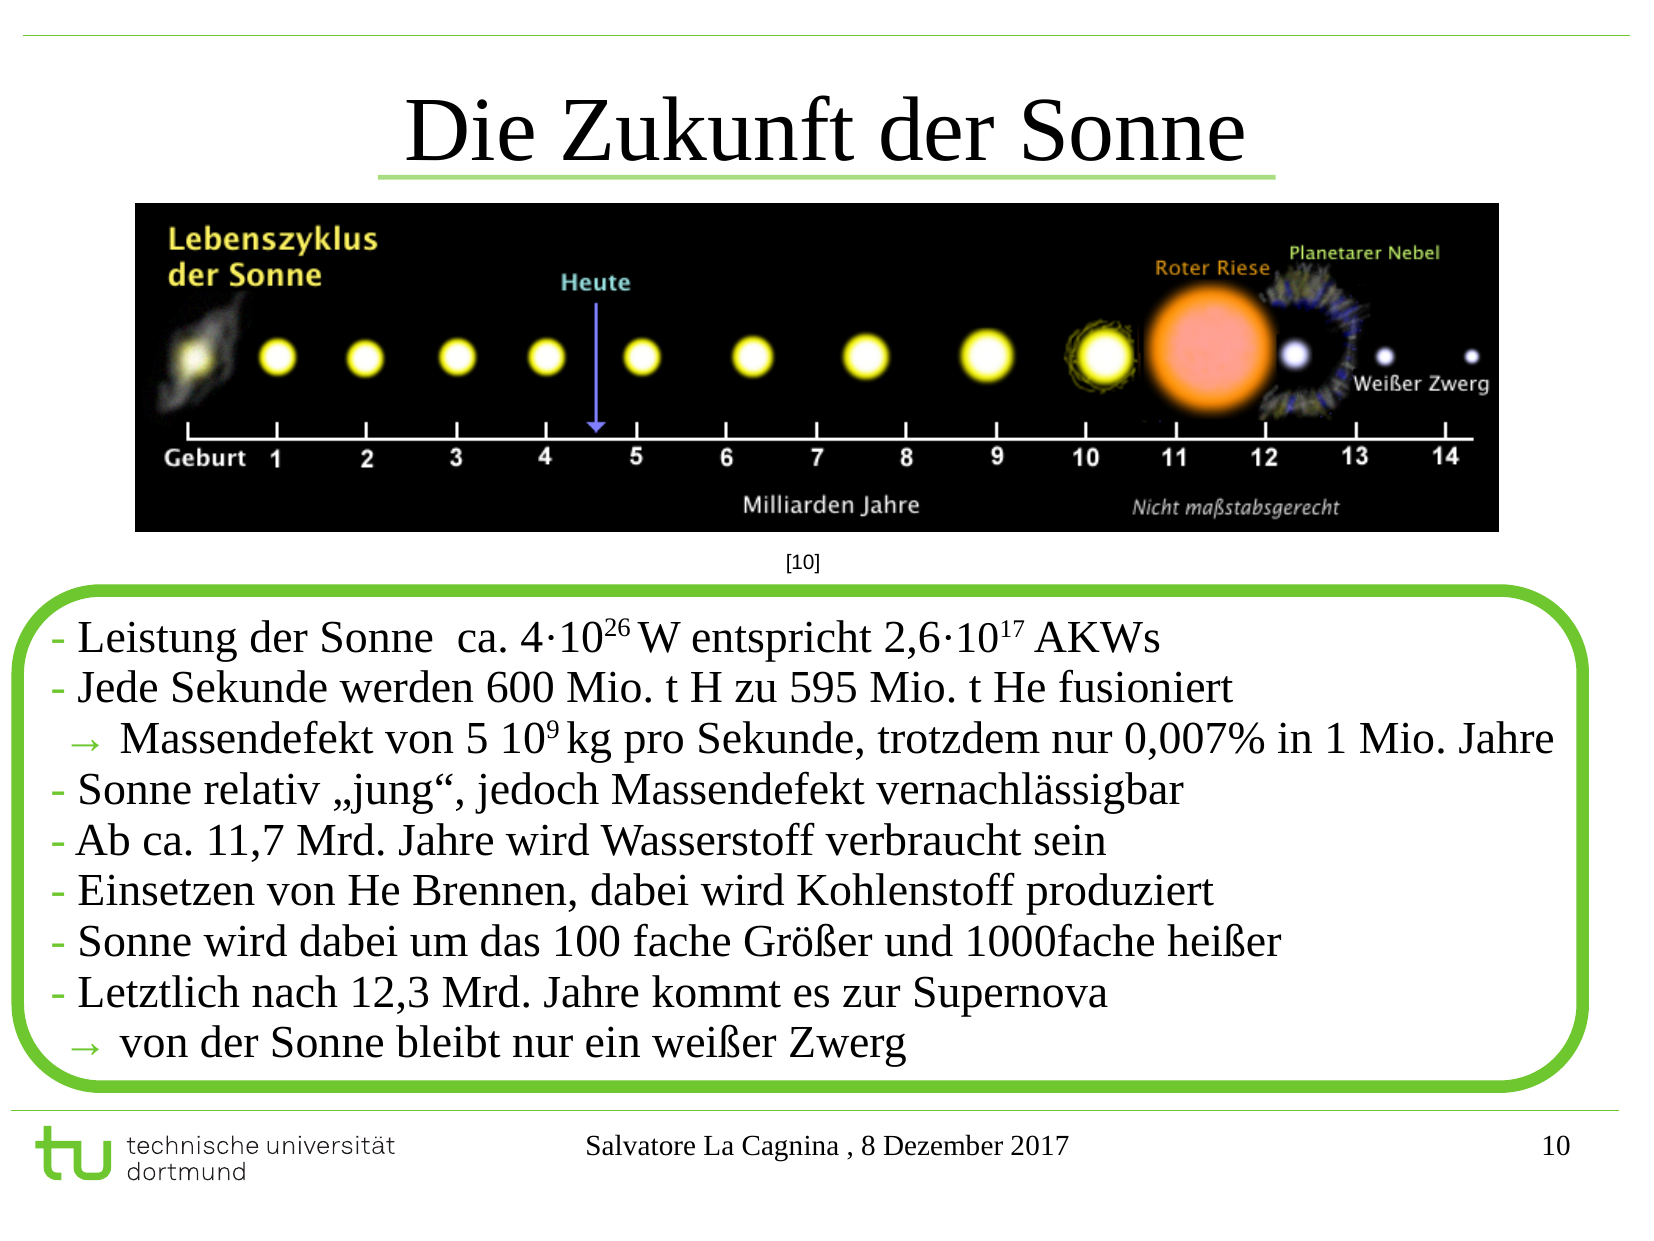

# Die Zukunft der Sonne
[10]
- Leistung der Sonne ca. 4·1026 W entspricht 2,6·1017 AKWs
- Jede Sekunde werden 600 Mio. t H zu 595 Mio. t He fusioniert
 → Massendefekt von 5 109 kg pro Sekunde, trotzdem nur 0,007% in 1 Mio. Jahre
- Sonne relativ „jung“, jedoch Massendefekt vernachlässigbar
- Ab ca. 11,7 Mrd. Jahre wird Wasserstoff verbraucht sein
- Einsetzen von He Brennen, dabei wird Kohlenstoff produziert
- Sonne wird dabei um das 100 fache Größer und 1000fache heißer
- Letztlich nach 12,3 Mrd. Jahre kommt es zur Supernova
 → von der Sonne bleibt nur ein weißer Zwerg
Salvatore La Cagnina , 8 Dezember 2017
10